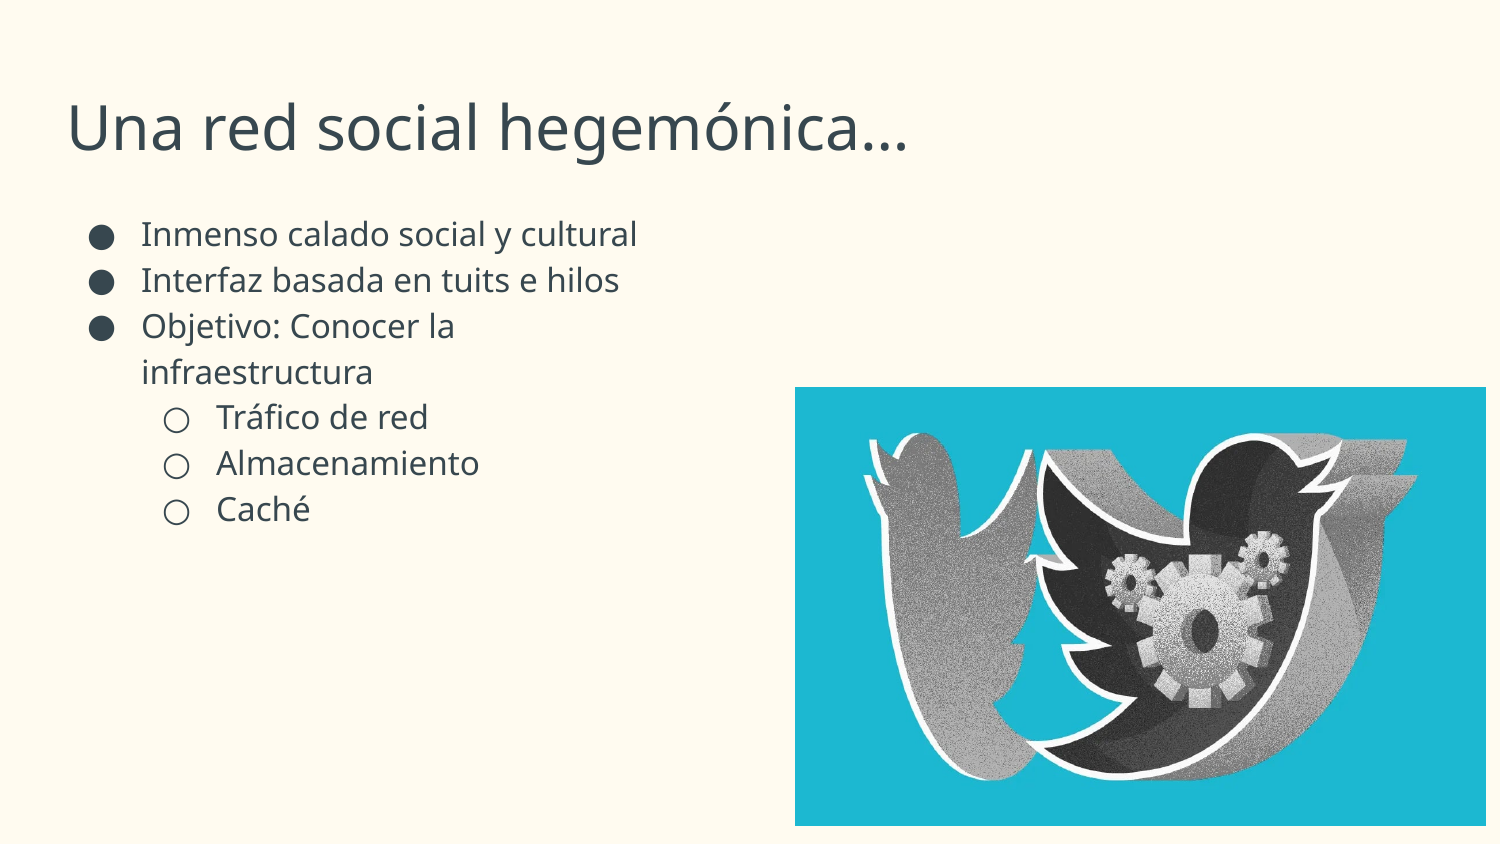

# Una red social hegemónica…
Inmenso calado social y cultural
Interfaz basada en tuits e hilos
Objetivo: Conocer la infraestructura
Tráfico de red
Almacenamiento
Caché